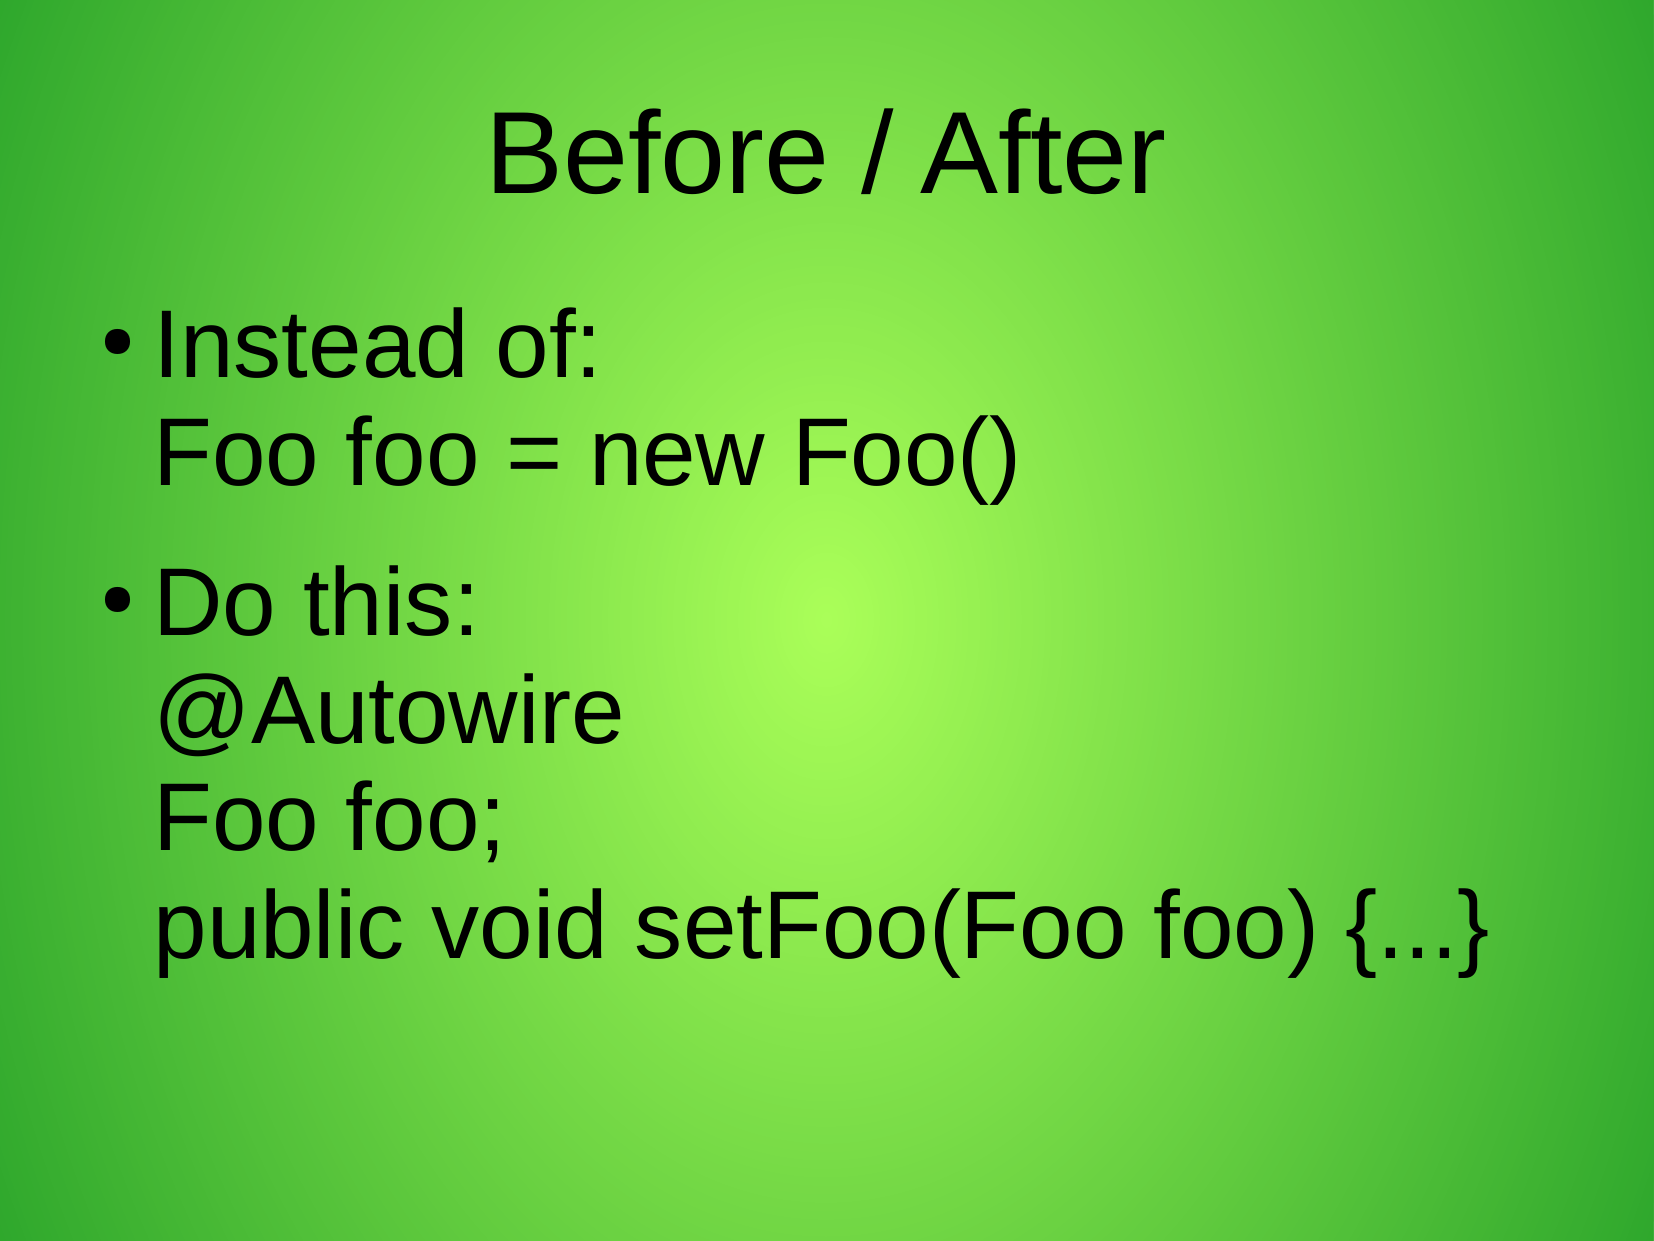

# Before / After
Instead of:
Foo foo = new Foo()
Do this:
@Autowire
Foo foo;
public void setFoo(Foo foo) {...}